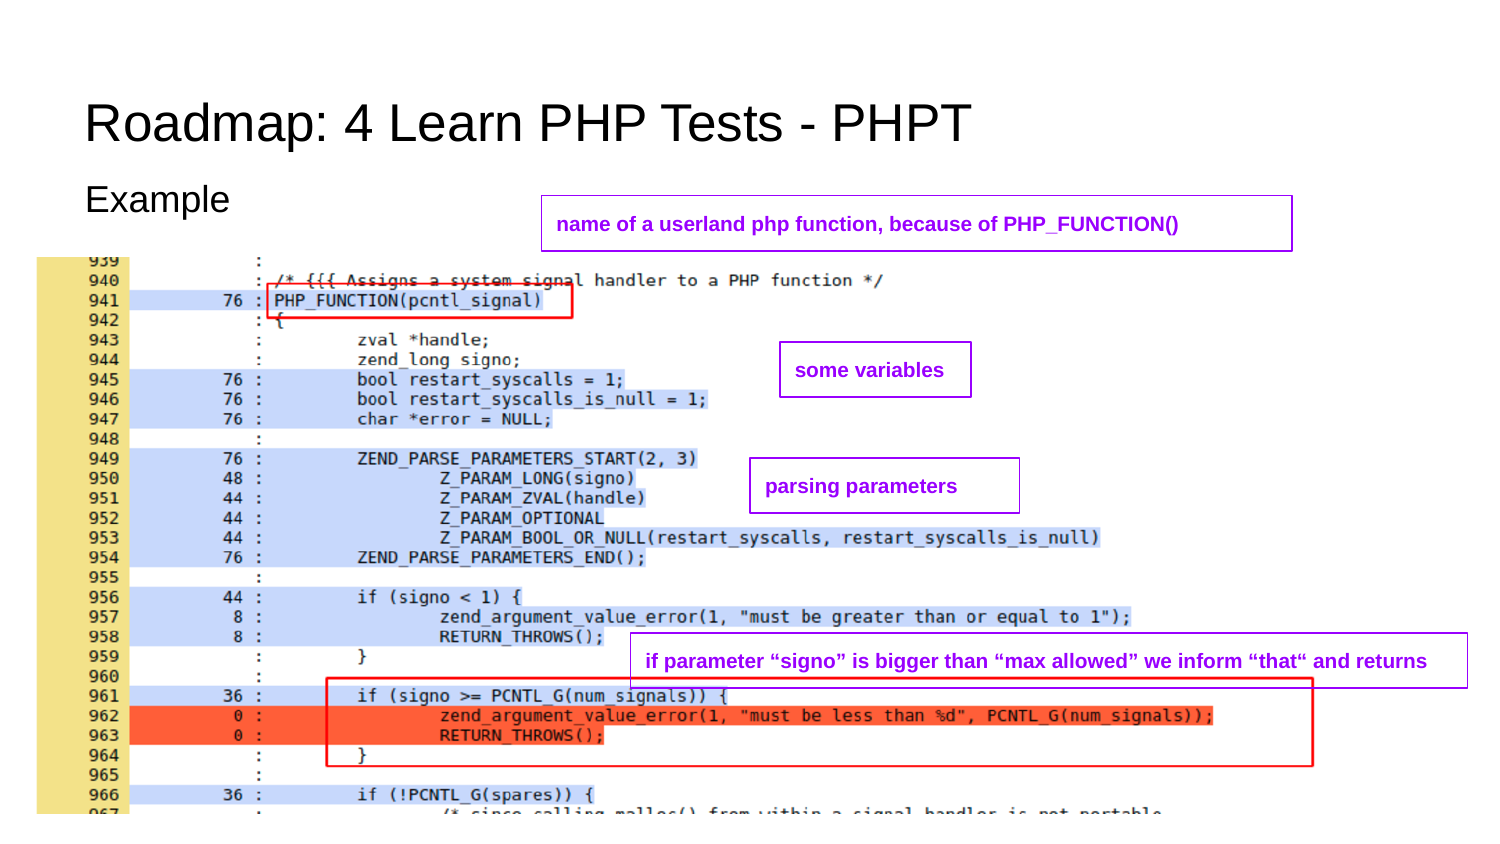

# Roadmap: 4 Learn PHP Tests - PHPT
Example
name of a userland php function, because of PHP_FUNCTION()
some variables
parsing parameters
if parameter “signo” is bigger than “max allowed” we inform “that“ and returns